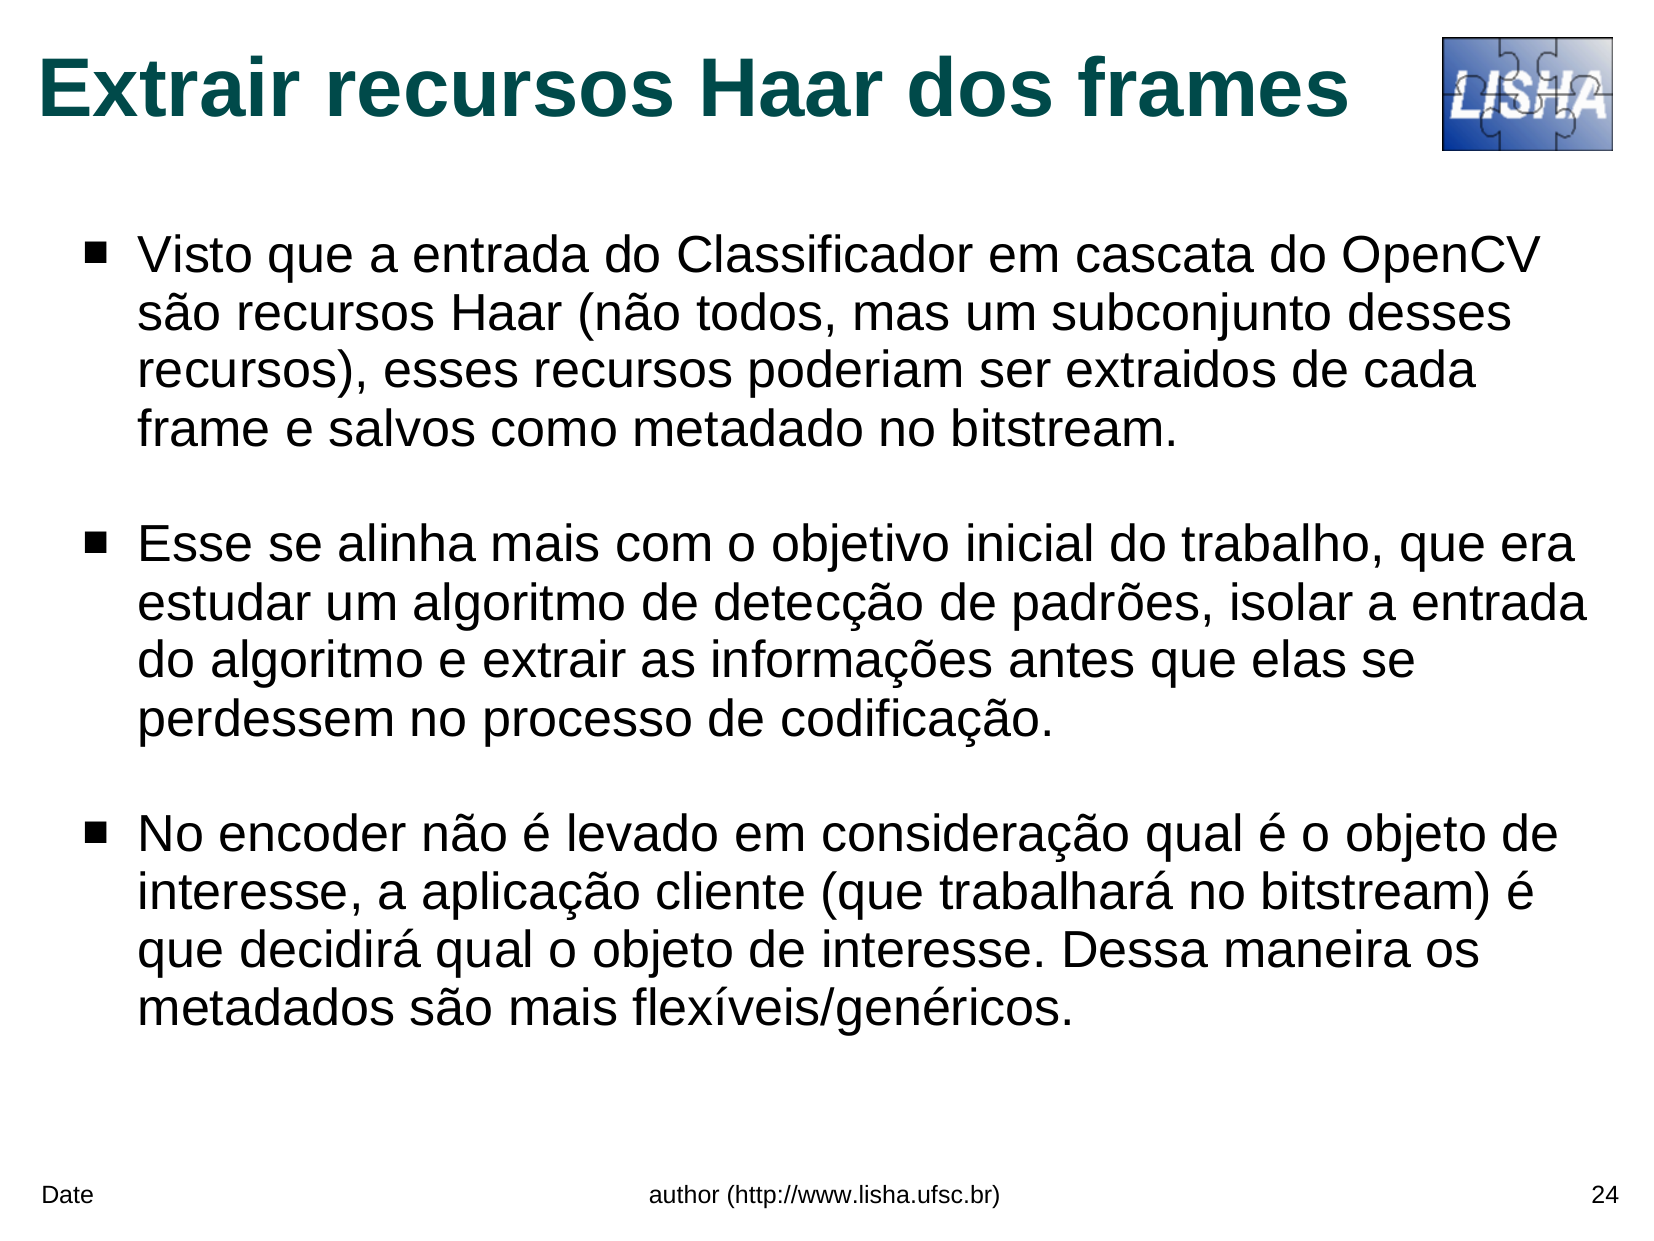

# Extrair recursos Haar dos frames
Visto que a entrada do Classificador em cascata do OpenCV são recursos Haar (não todos, mas um subconjunto desses recursos), esses recursos poderiam ser extraidos de cada frame e salvos como metadado no bitstream.
Esse se alinha mais com o objetivo inicial do trabalho, que era estudar um algoritmo de detecção de padrões, isolar a entrada do algoritmo e extrair as informações antes que elas se perdessem no processo de codificação.
No encoder não é levado em consideração qual é o objeto de interesse, a aplicação cliente (que trabalhará no bitstream) é que decidirá qual o objeto de interesse. Dessa maneira os metadados são mais flexíveis/genéricos.